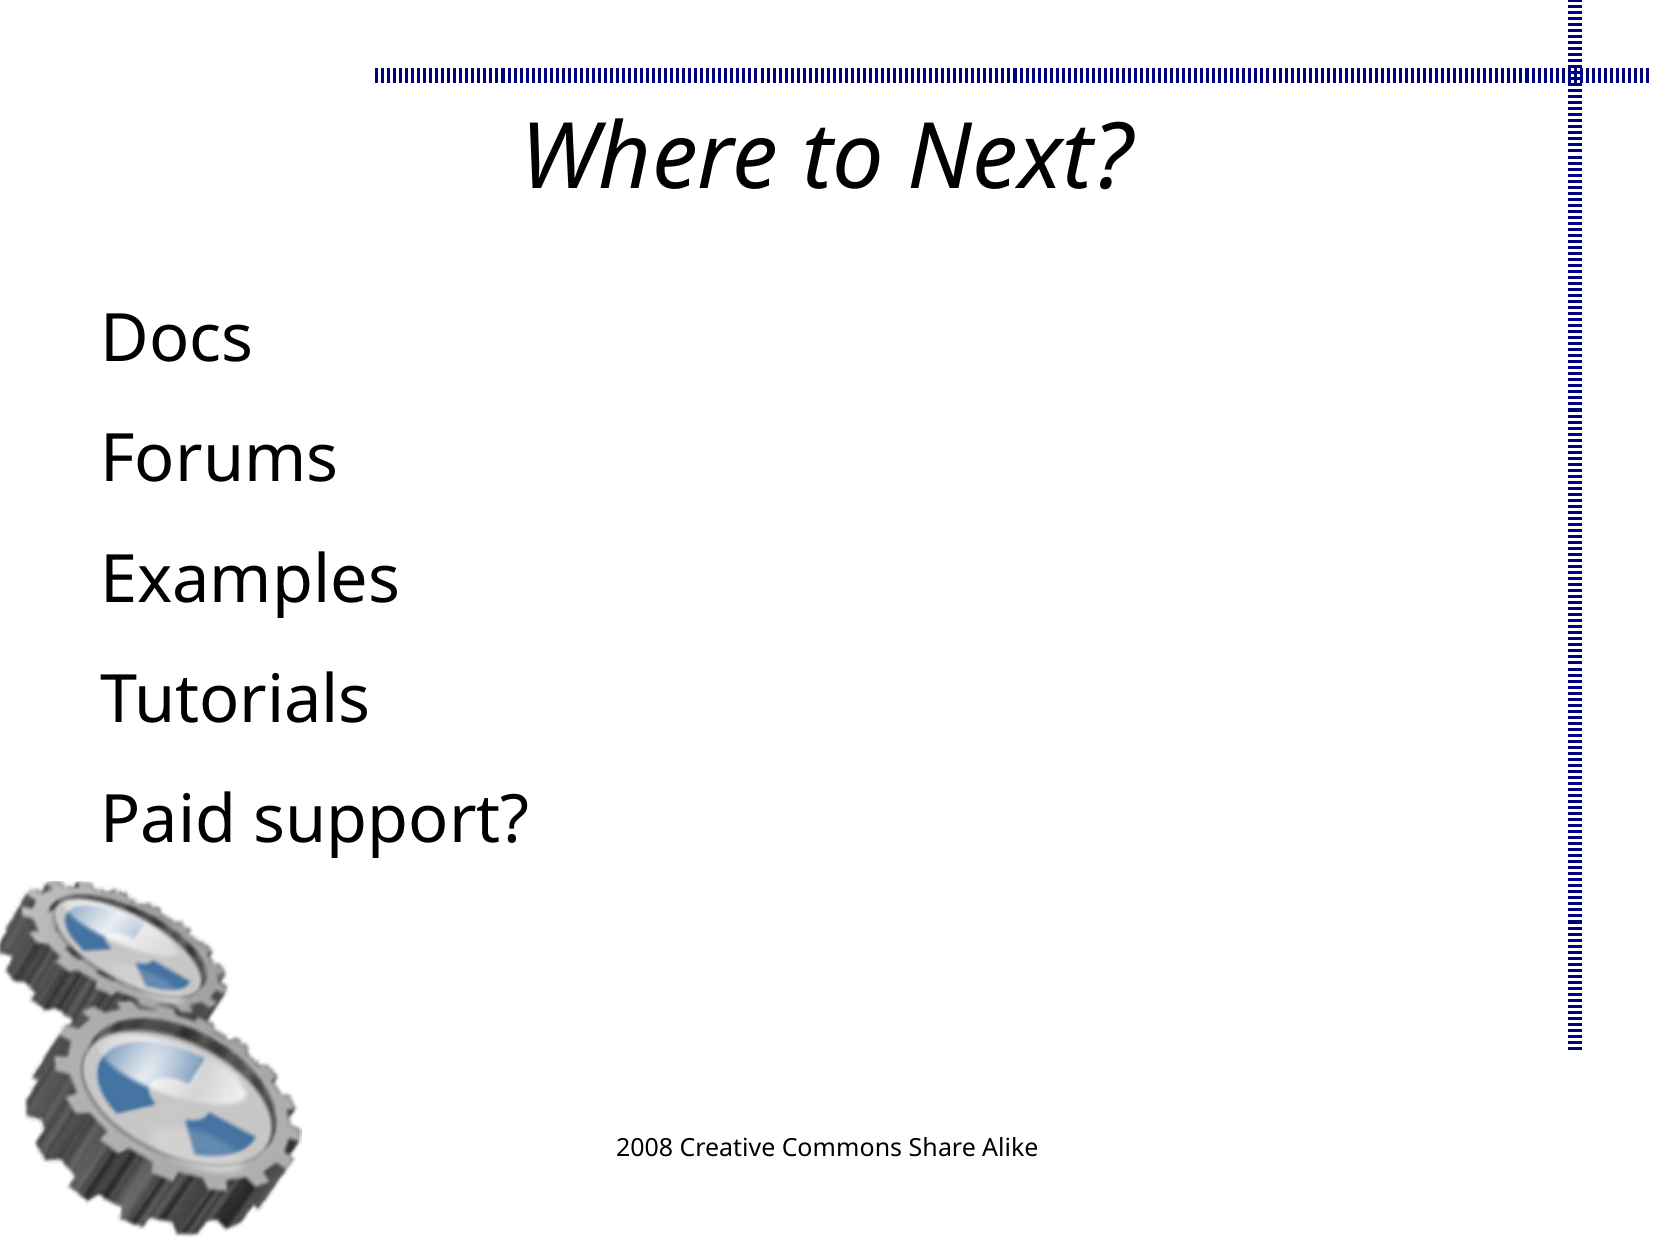

# Where to Next?
Docs
Forums
Examples
Tutorials
Paid support?